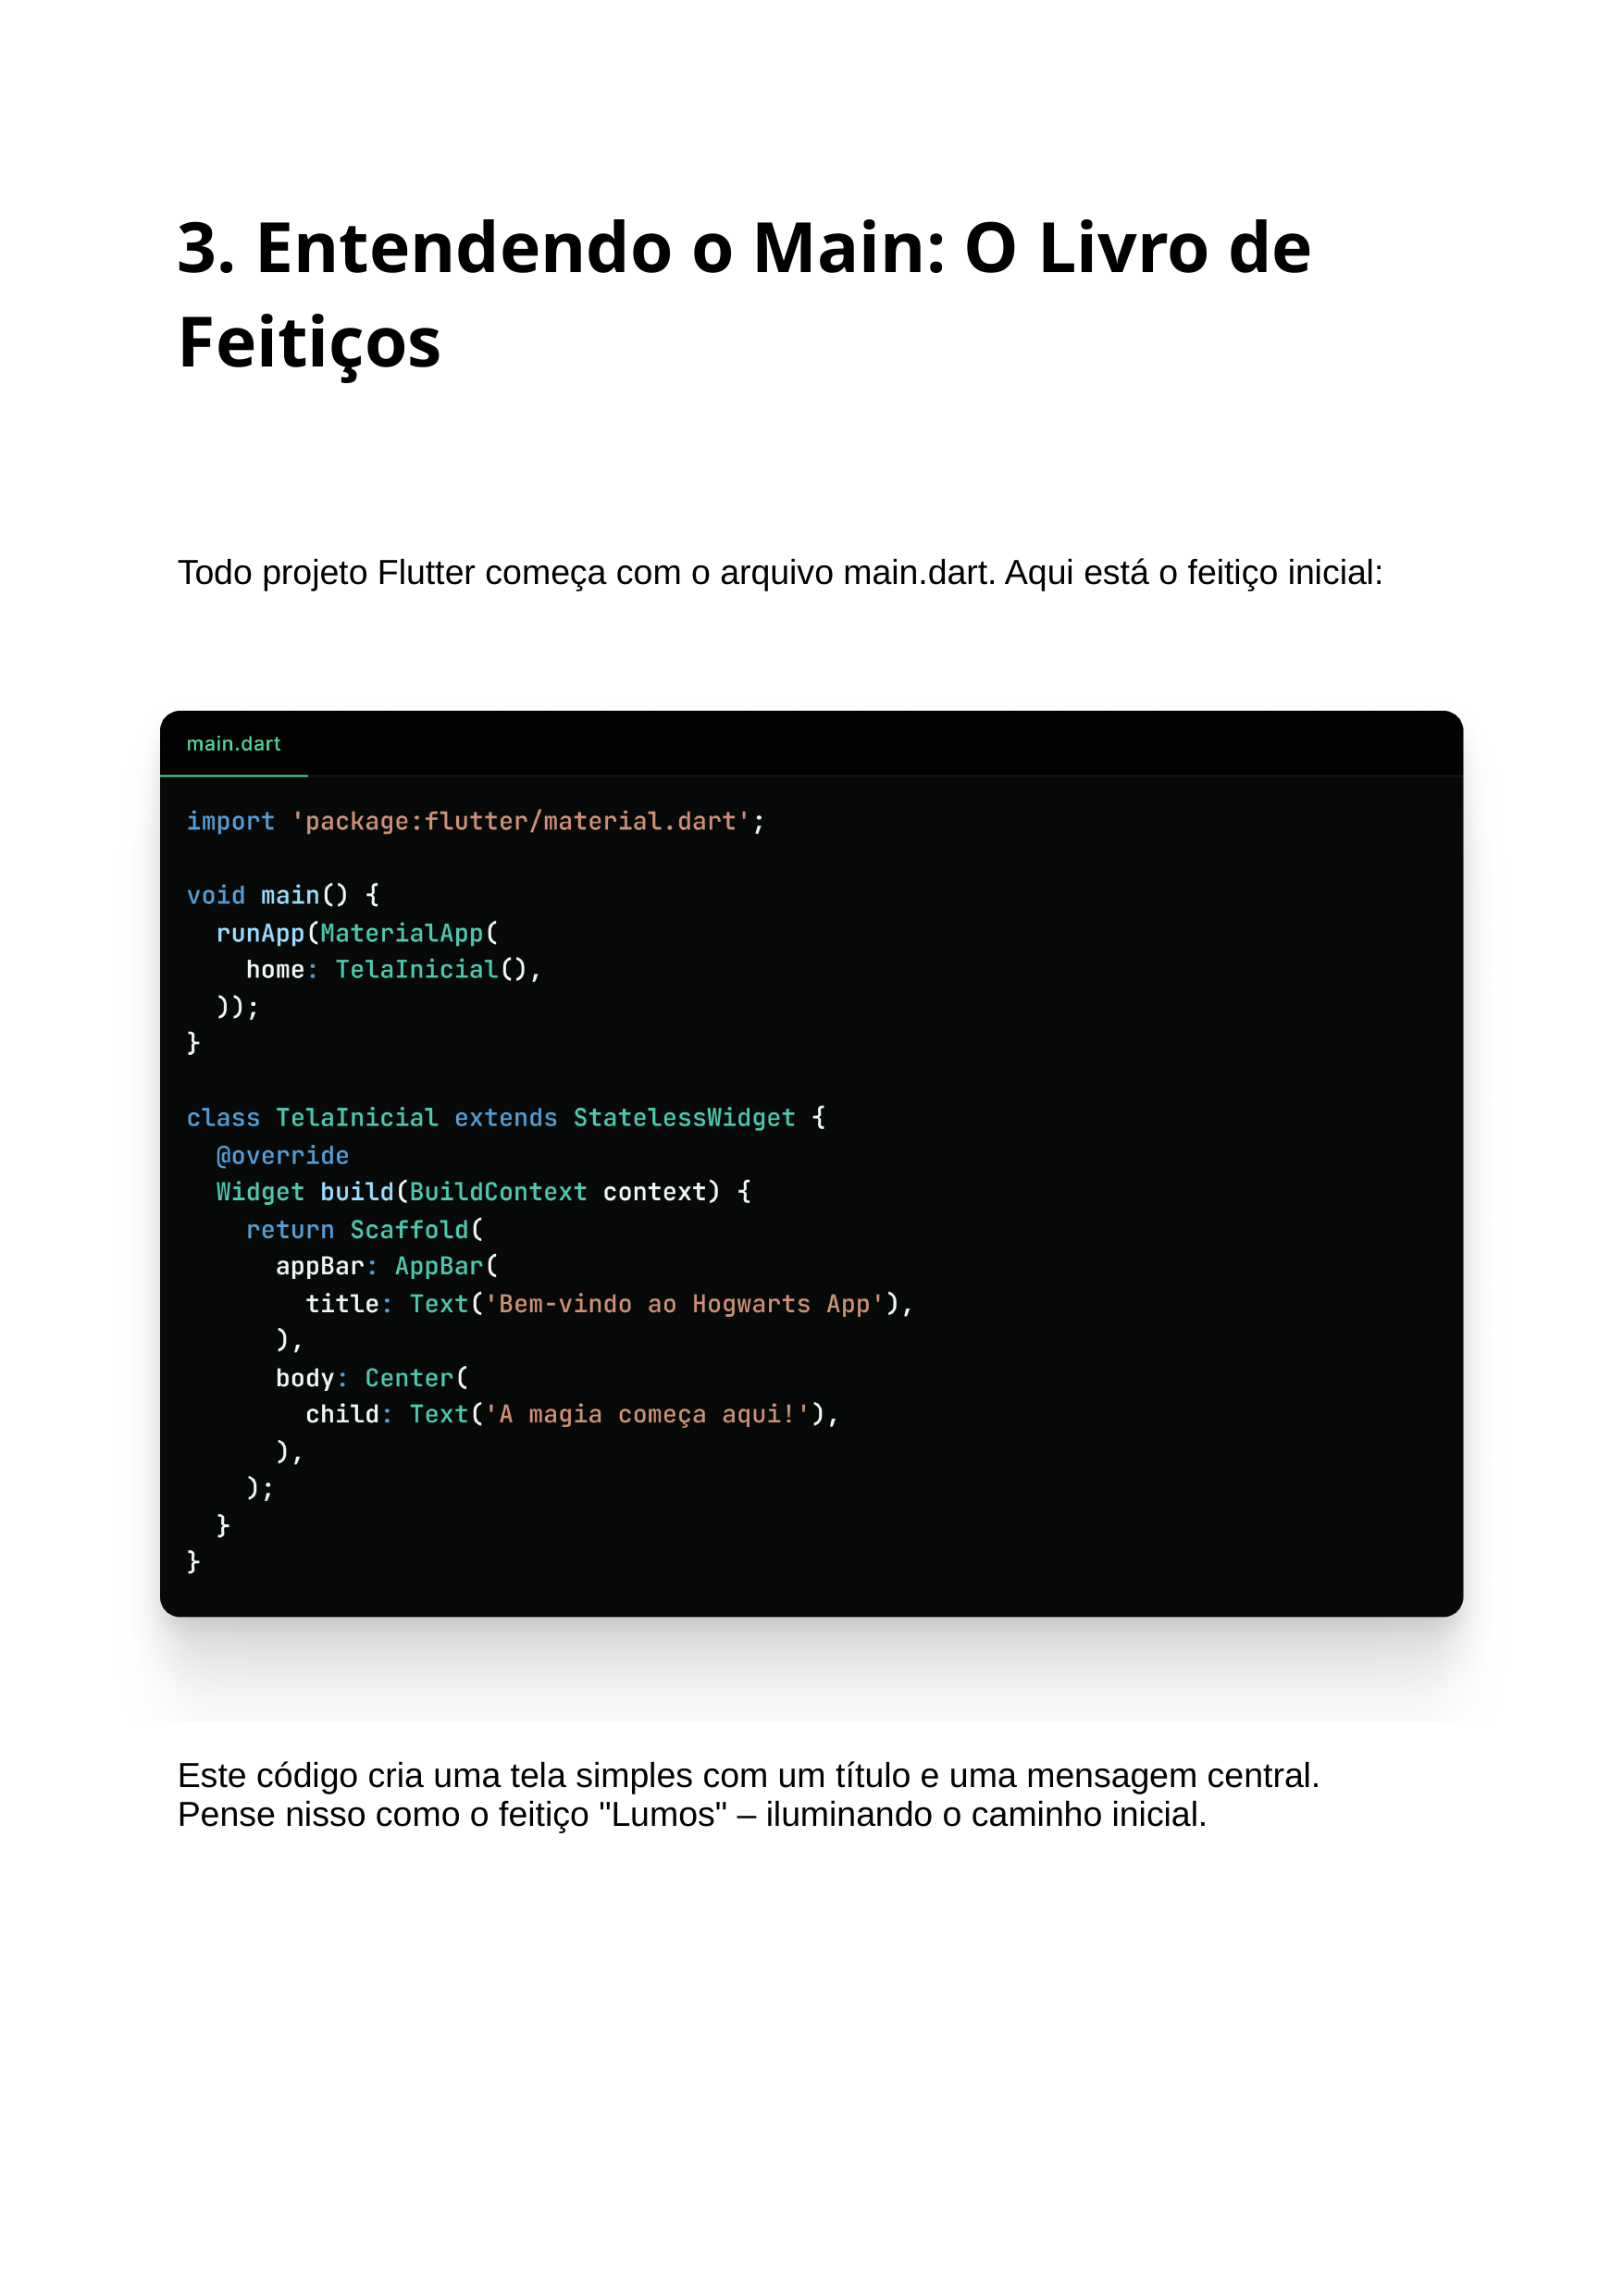

3. Entendendo o Main: O Livro de Feitiços
Todo projeto Flutter começa com o arquivo main.dart. Aqui está o feitiço inicial:
Este código cria uma tela simples com um título e uma mensagem central. Pense nisso como o feitiço "Lumos" – iluminando o caminho inicial.